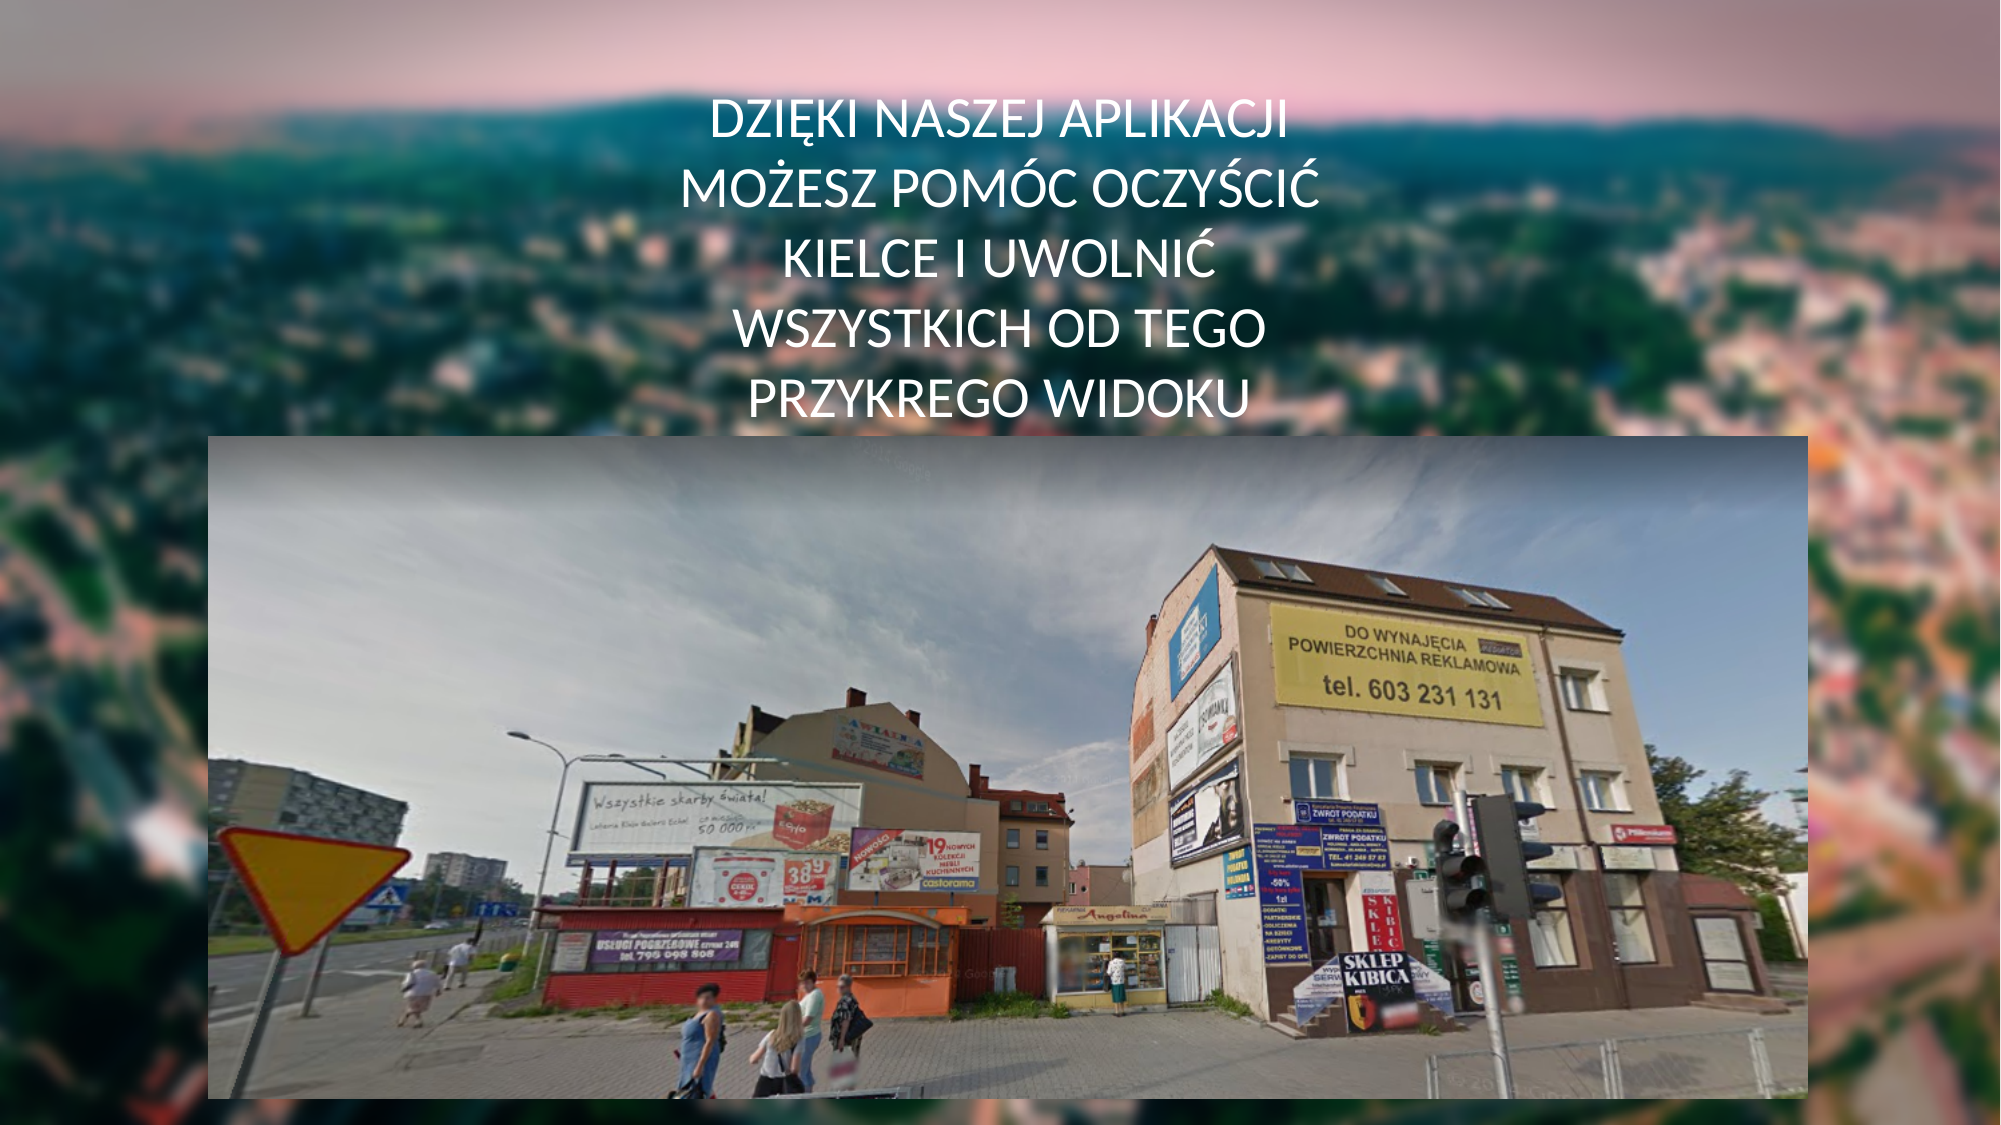

#
DZIĘKI NASZEJ APLIKACJI MOŻESZ POMÓC OCZYŚCIĆ KIELCE I UWOLNIĆ WSZYSTKICH OD TEGO PRZYKREGO WIDOKU